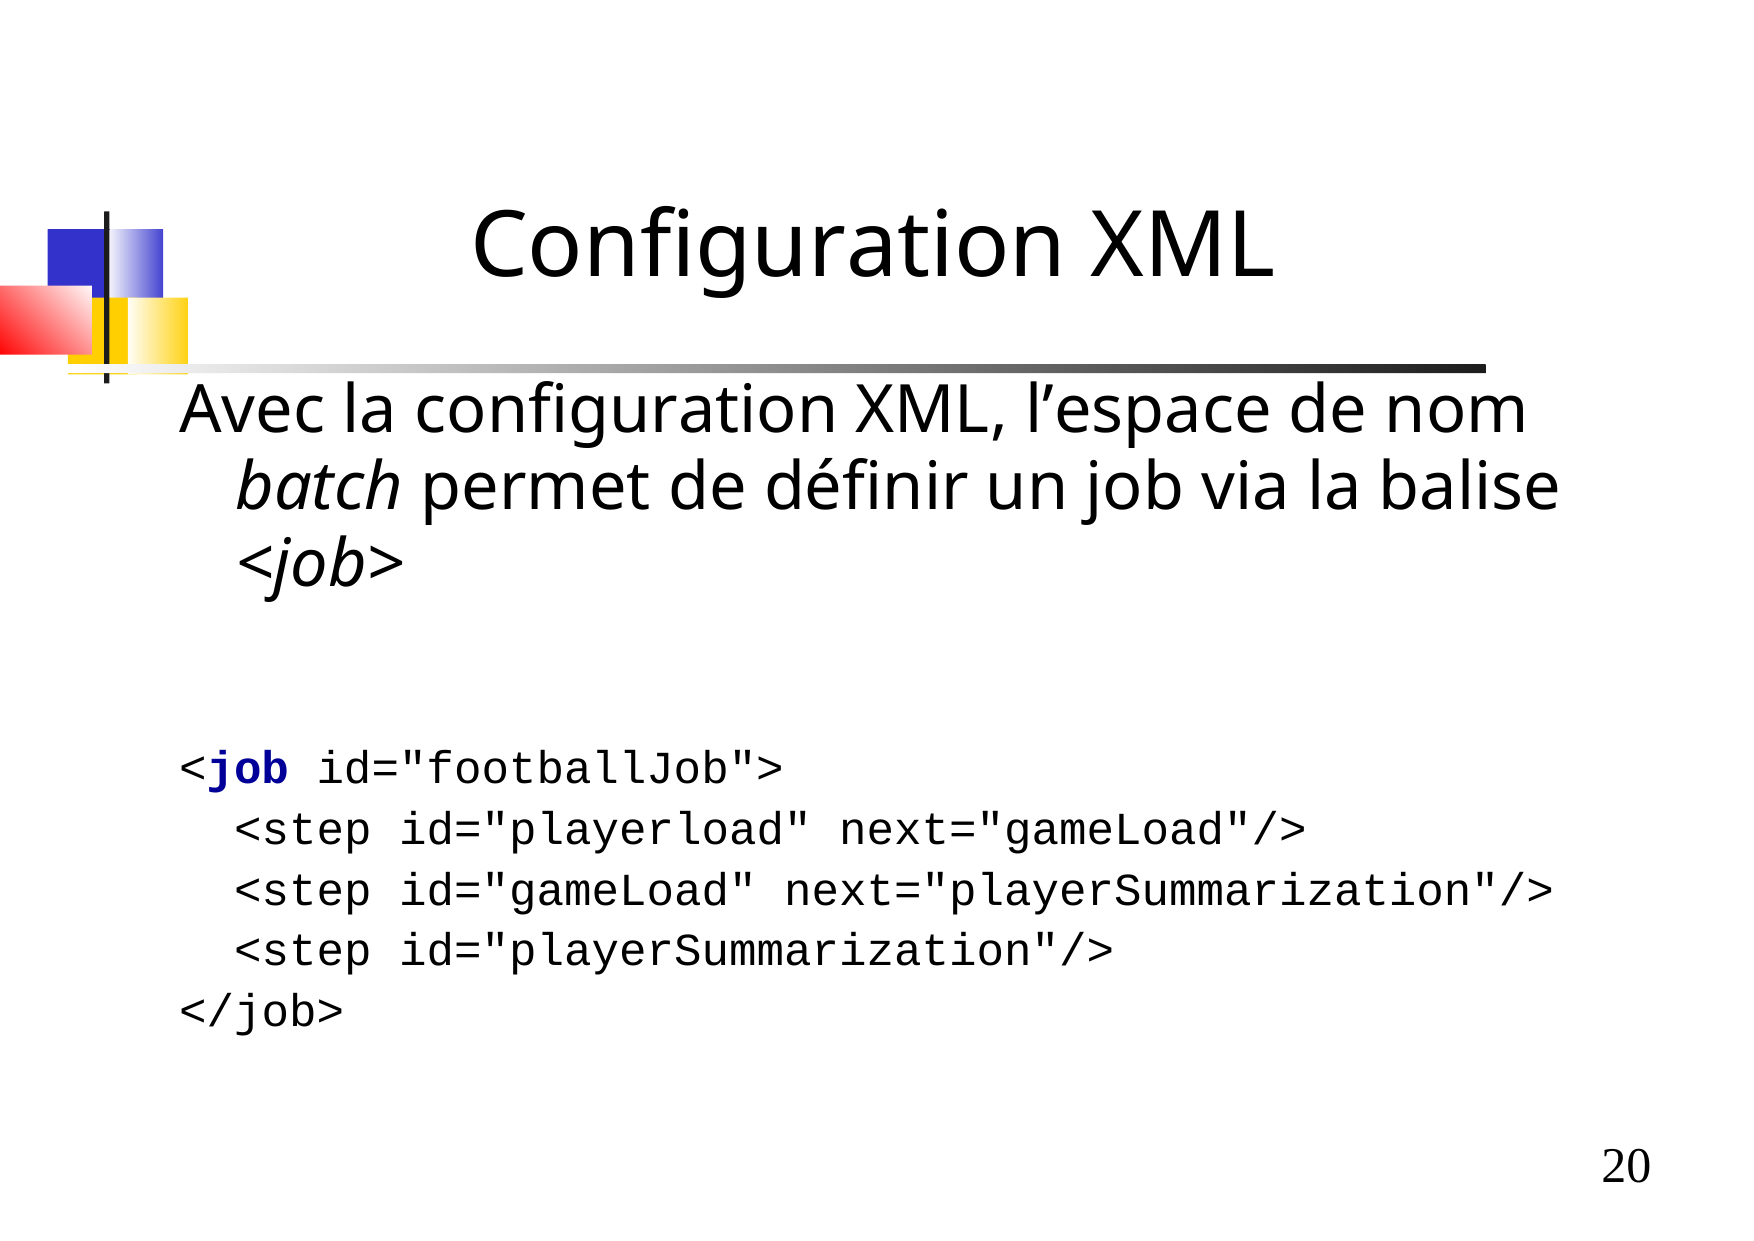

# Configuration XML
Avec la configuration XML, l’espace de nom batch permet de définir un job via la balise <job>
<job id="footballJob">
 <step id="playerload" next="gameLoad"/>
 <step id="gameLoad" next="playerSummarization"/>
 <step id="playerSummarization"/>
</job>